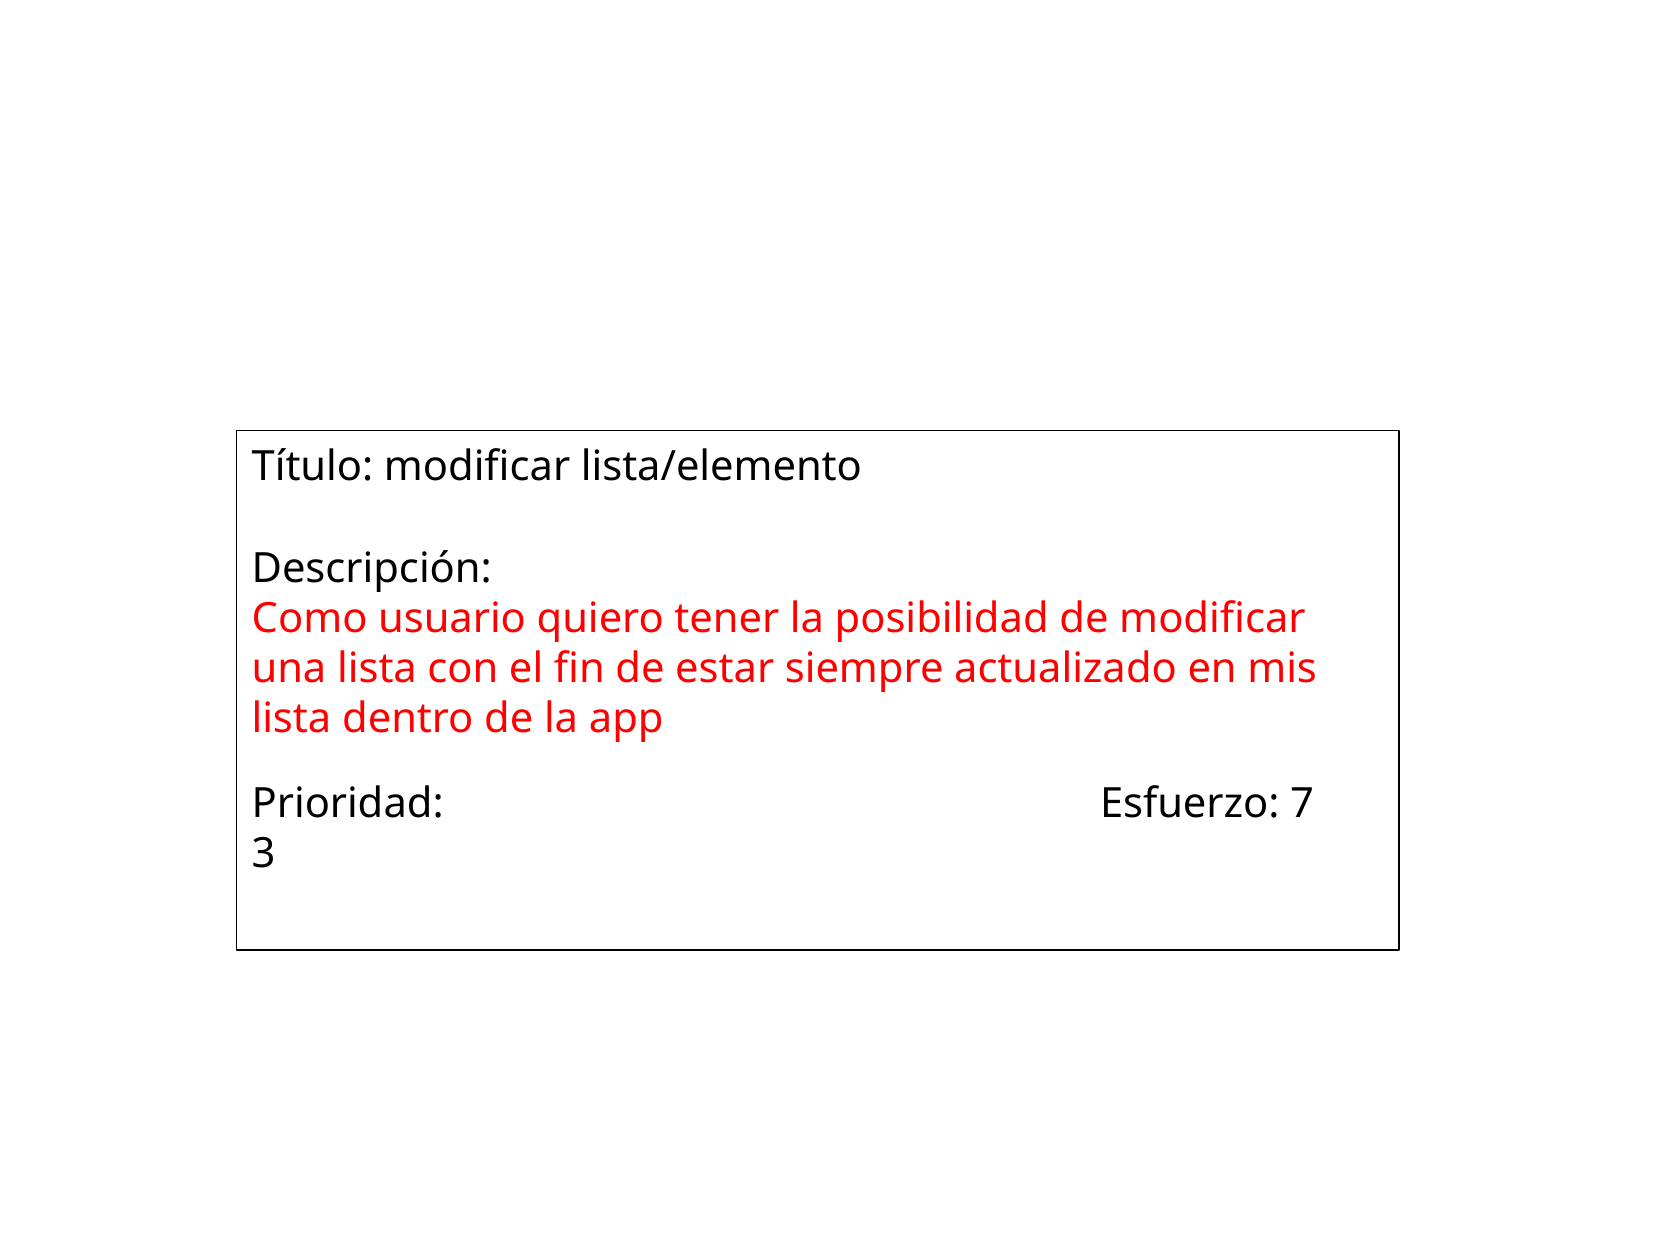

Título: modificar lista/elemento
Descripción:
Como usuario quiero tener la posibilidad de modificar una lista con el fin de estar siempre actualizado en mis lista dentro de la app
Prioridad: 3
Esfuerzo: 7